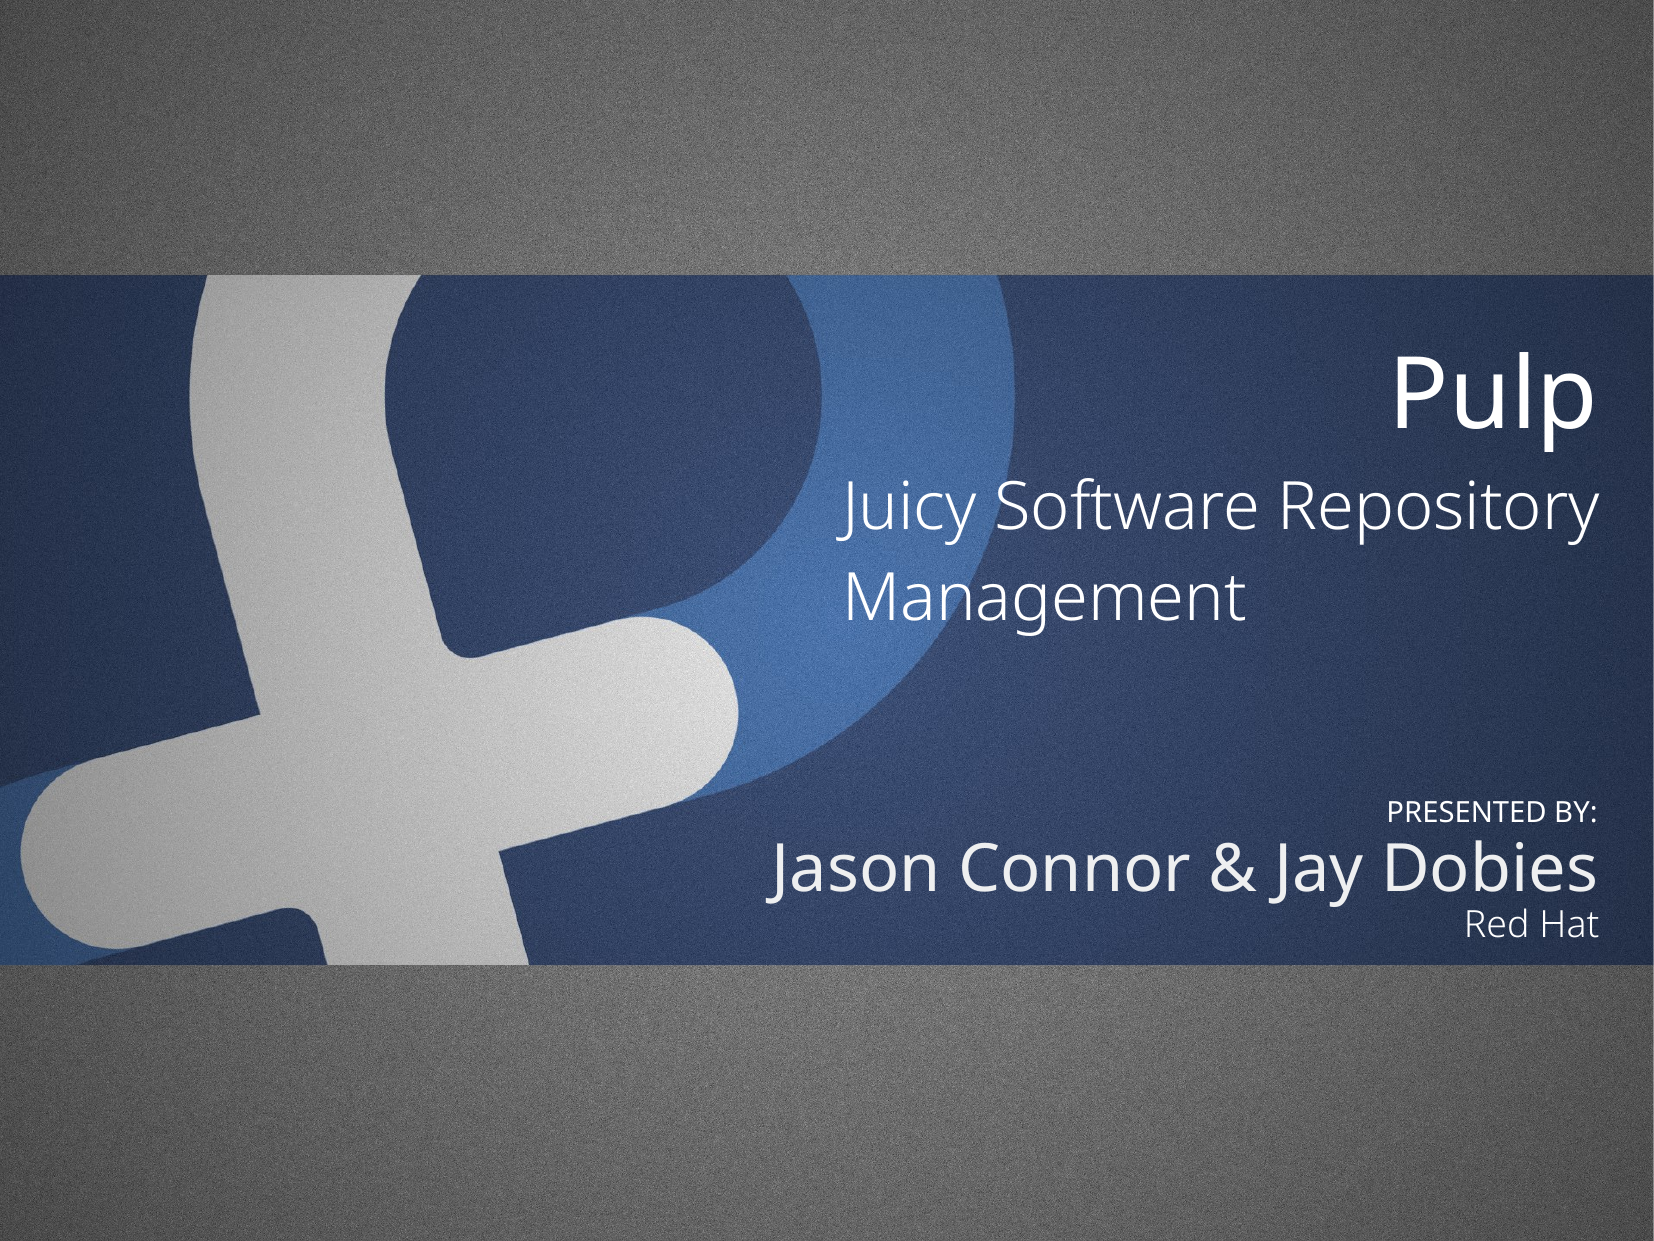

# Pulp
Juicy Software Repository Management
PRESENTED BY:
Jason Connor & Jay Dobies
Red Hat